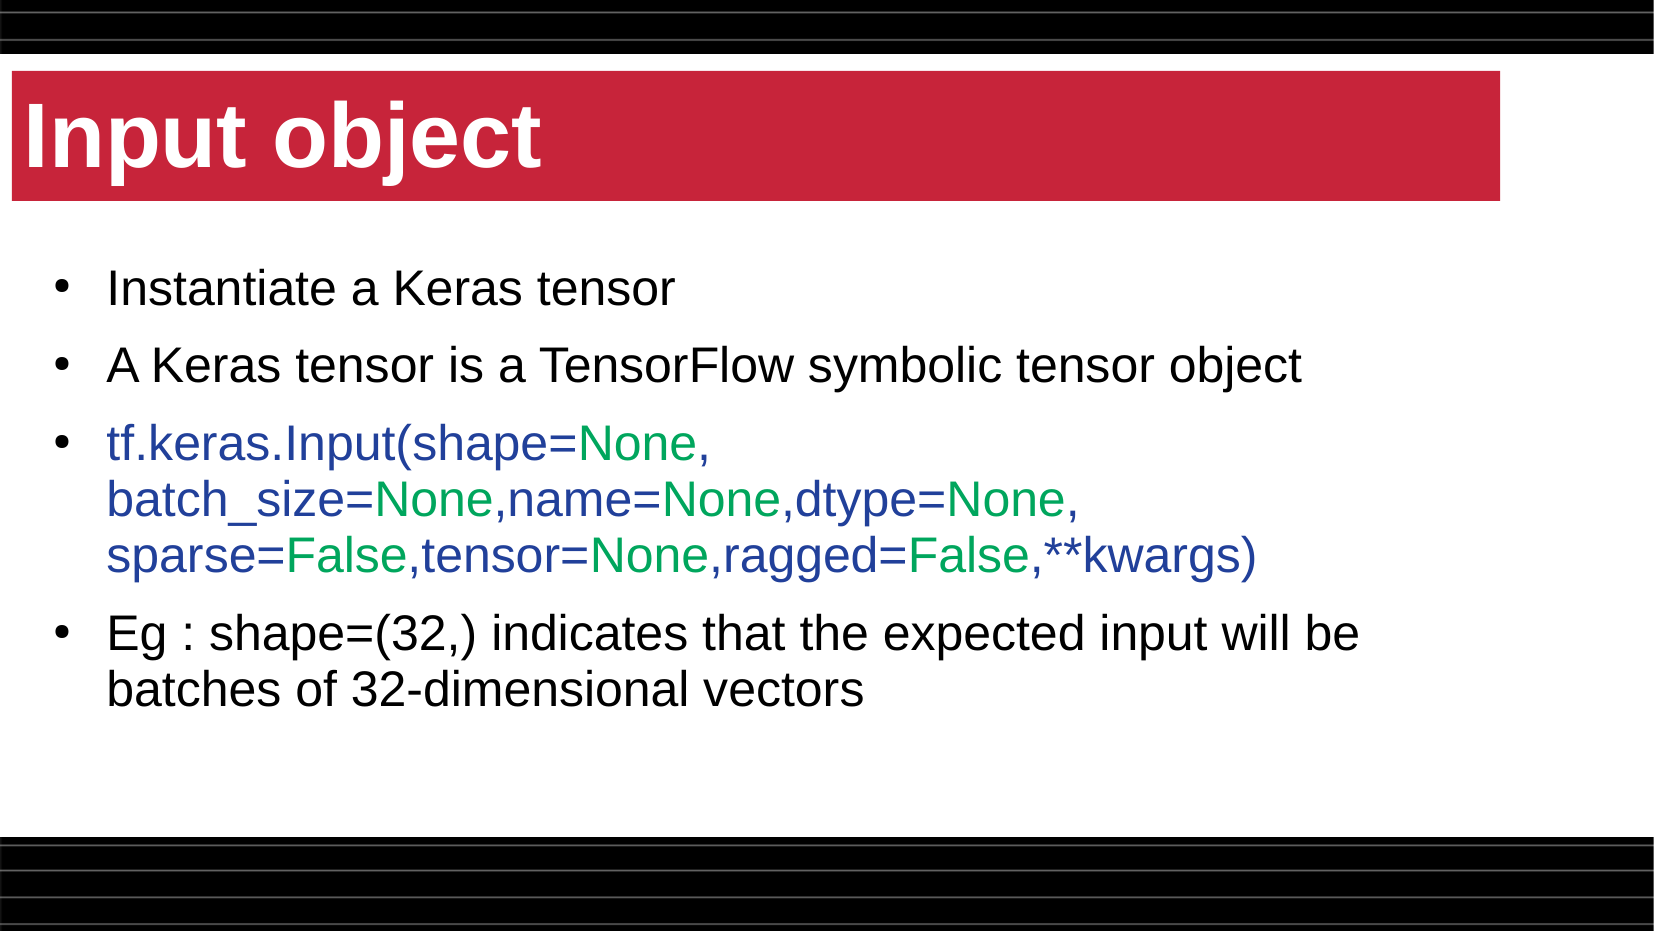

# Input object
Instantiate a Keras tensor
A Keras tensor is a TensorFlow symbolic tensor object
tf.keras.Input(shape=None, batch_size=None,name=None,dtype=None, sparse=False,tensor=None,ragged=False,**kwargs)
Eg : shape=(32,) indicates that the expected input will be batches of 32-dimensional vectors